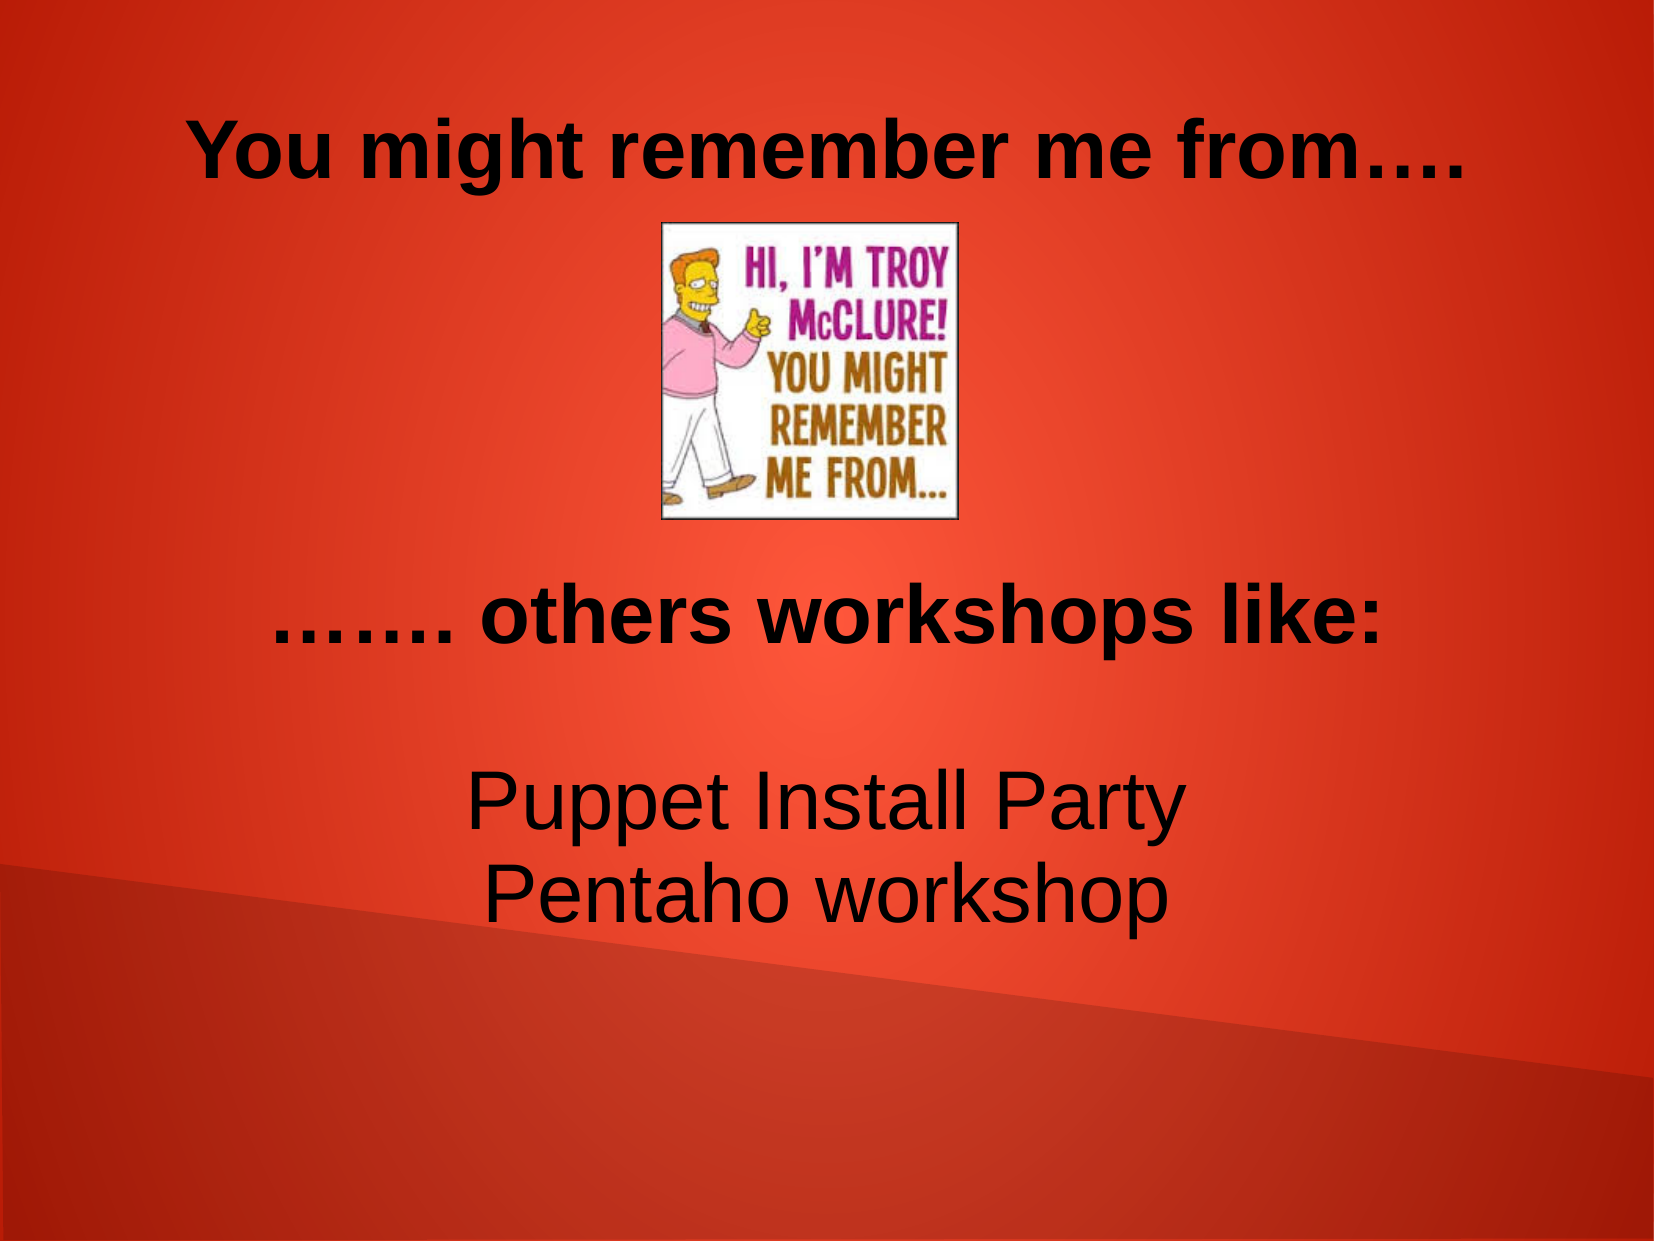

# You might remember me from….
……. others workshops like:
Puppet Install Party
Pentaho workshop